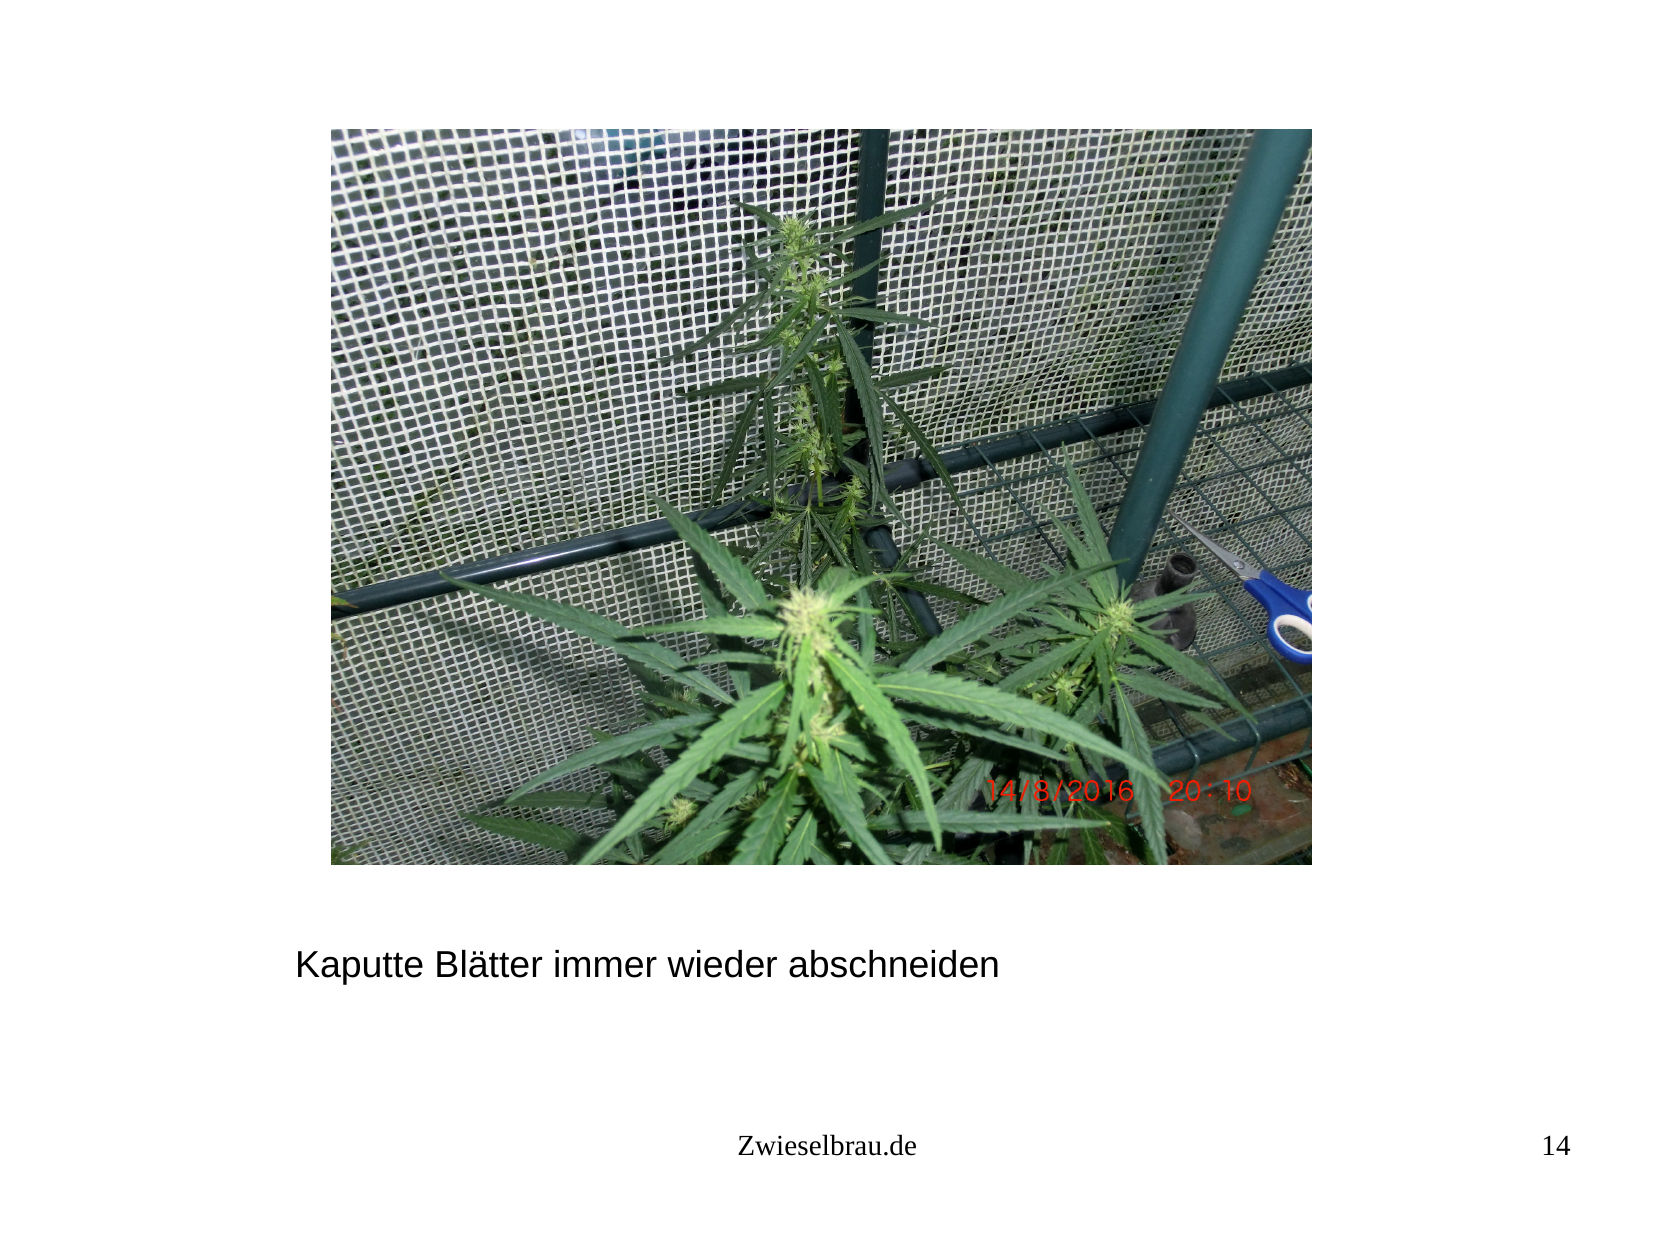

Kaputte Blätter immer wieder abschneiden
Zwieselbrau.de
14